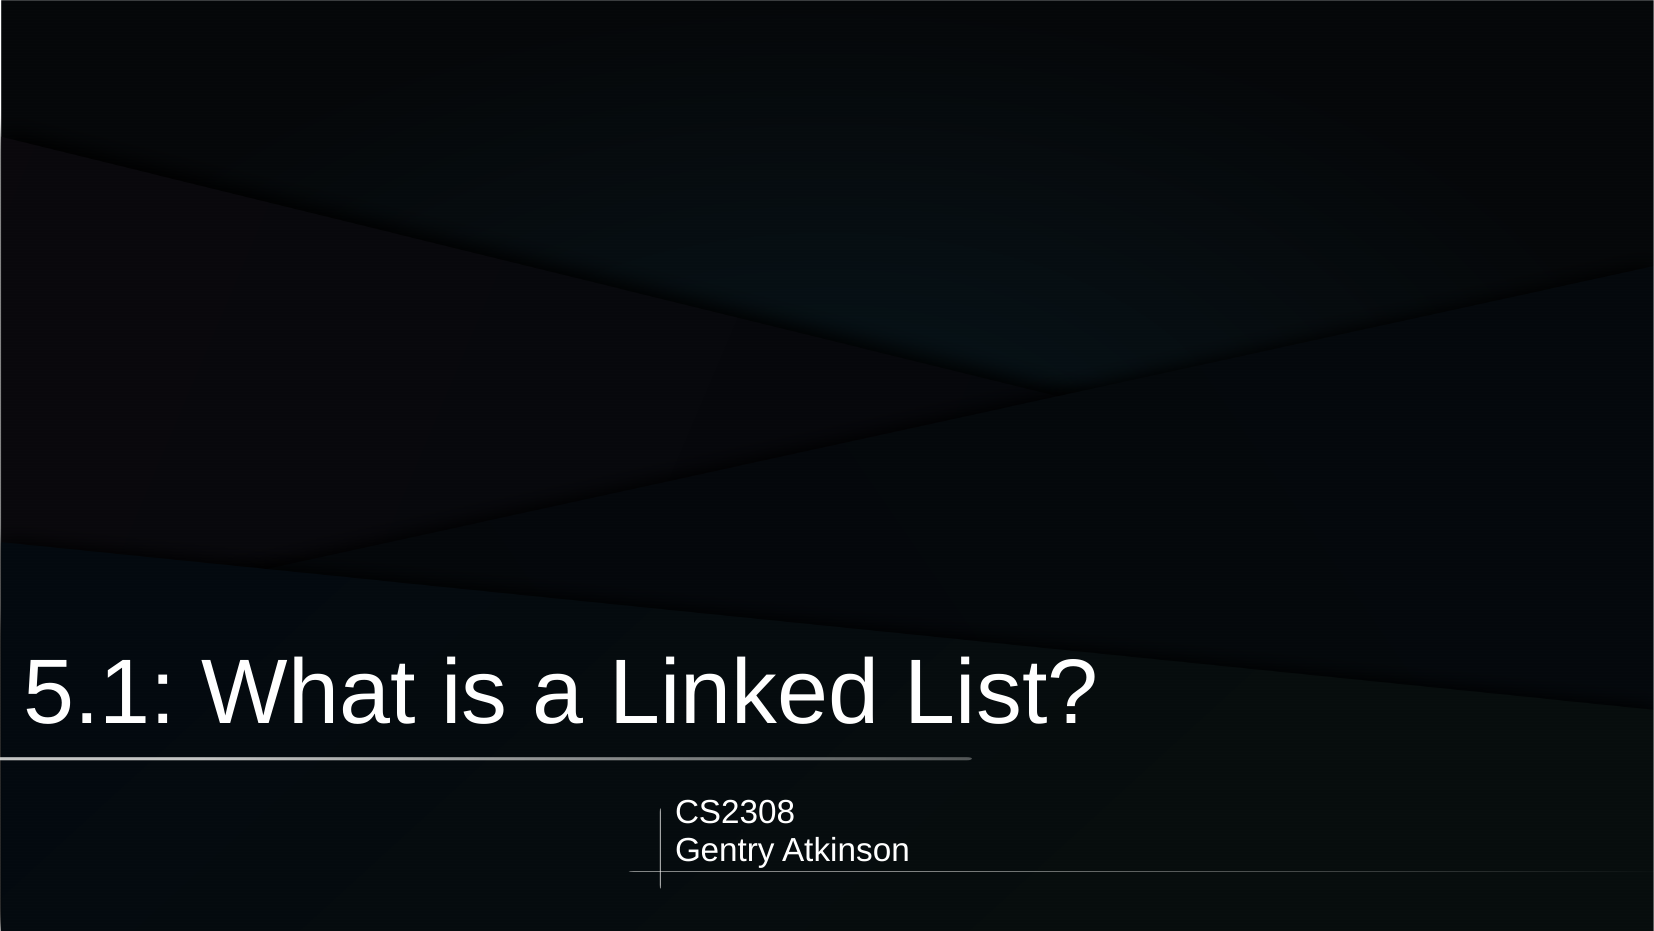

# 5.1: What is a Linked List?
CS2308
Gentry Atkinson